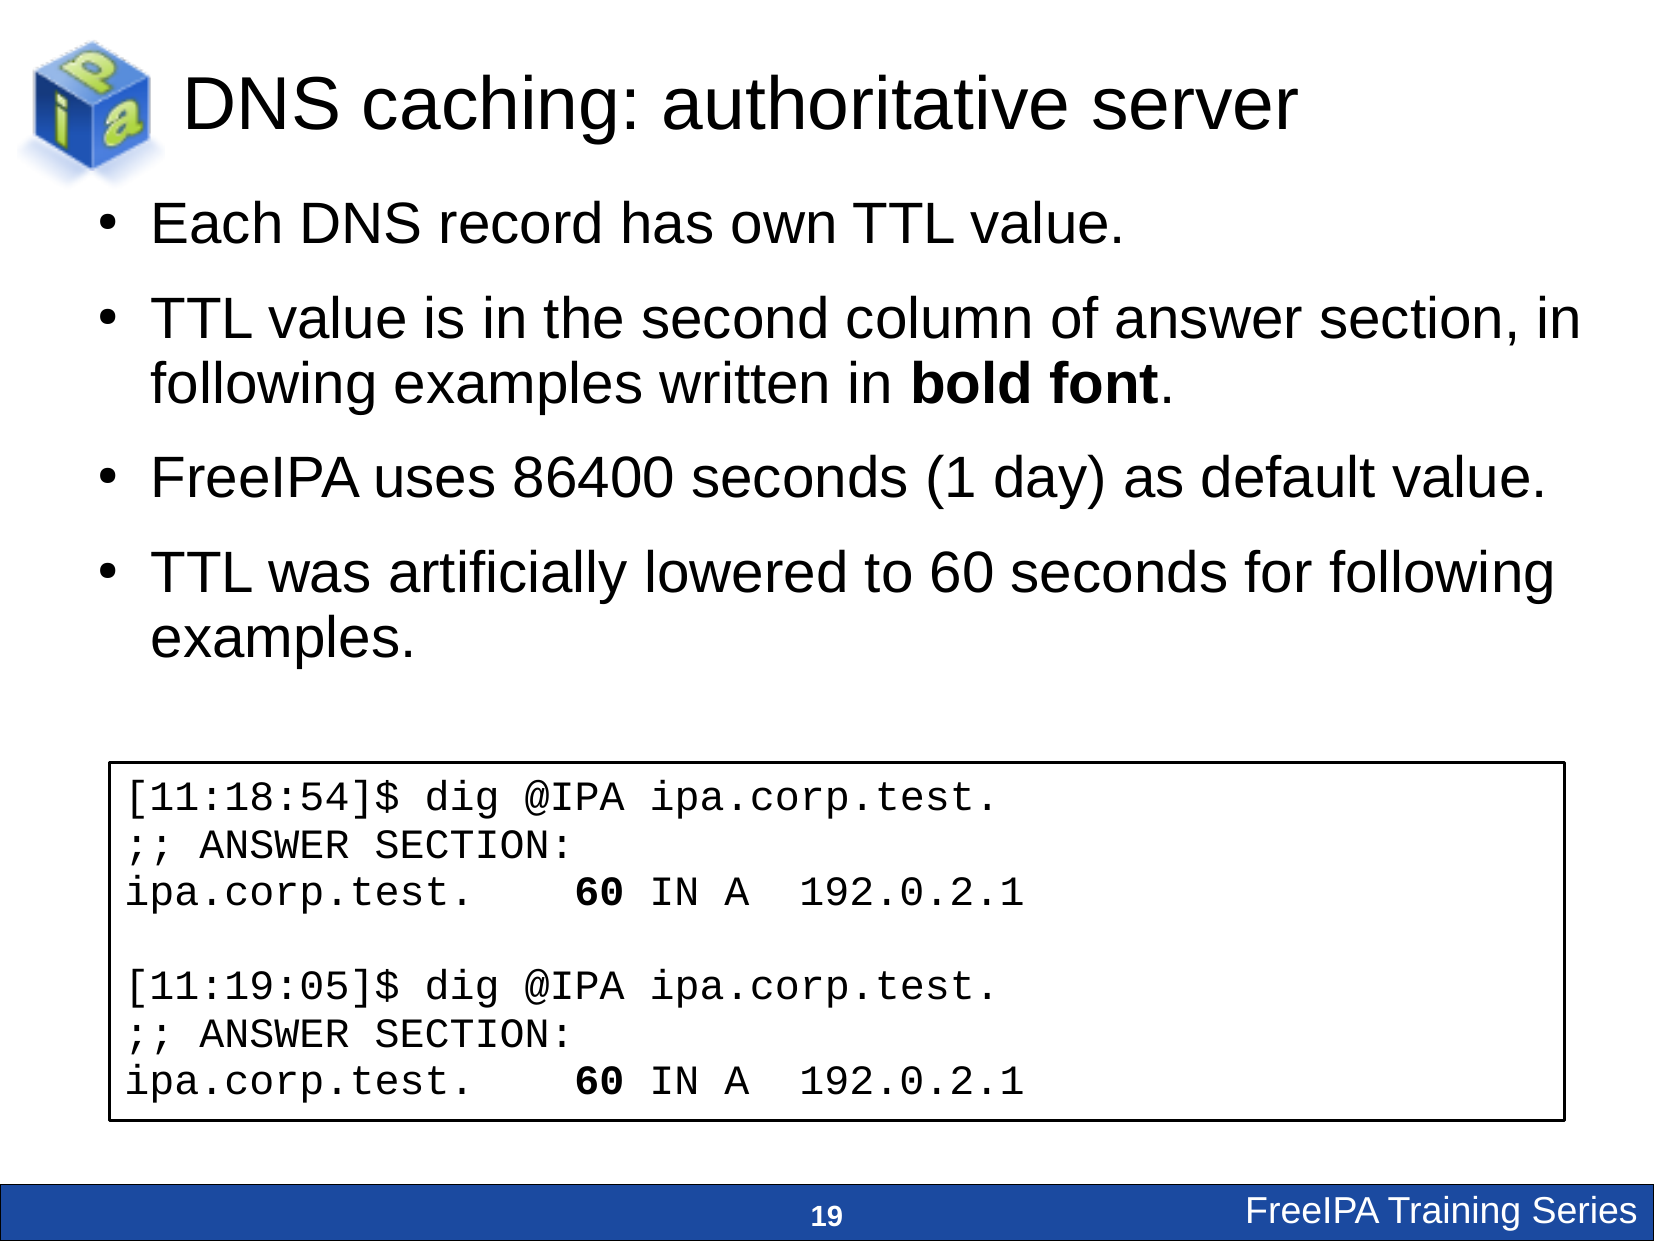

# DNS caching: authoritative server
Each DNS record has own TTL value.
TTL value is in the second column of answer section, in following examples written in bold font.
FreeIPA uses 86400 seconds (1 day) as default value.
TTL was artificially lowered to 60 seconds for following examples.
[11:18:54]$ dig @IPA ipa.corp.test.
;; ANSWER SECTION:
ipa.corp.test.		60	IN	A	192.0.2.1
[11:19:05]$ dig @IPA ipa.corp.test.
;; ANSWER SECTION:
ipa.corp.test.		60	IN	A	192.0.2.1
19